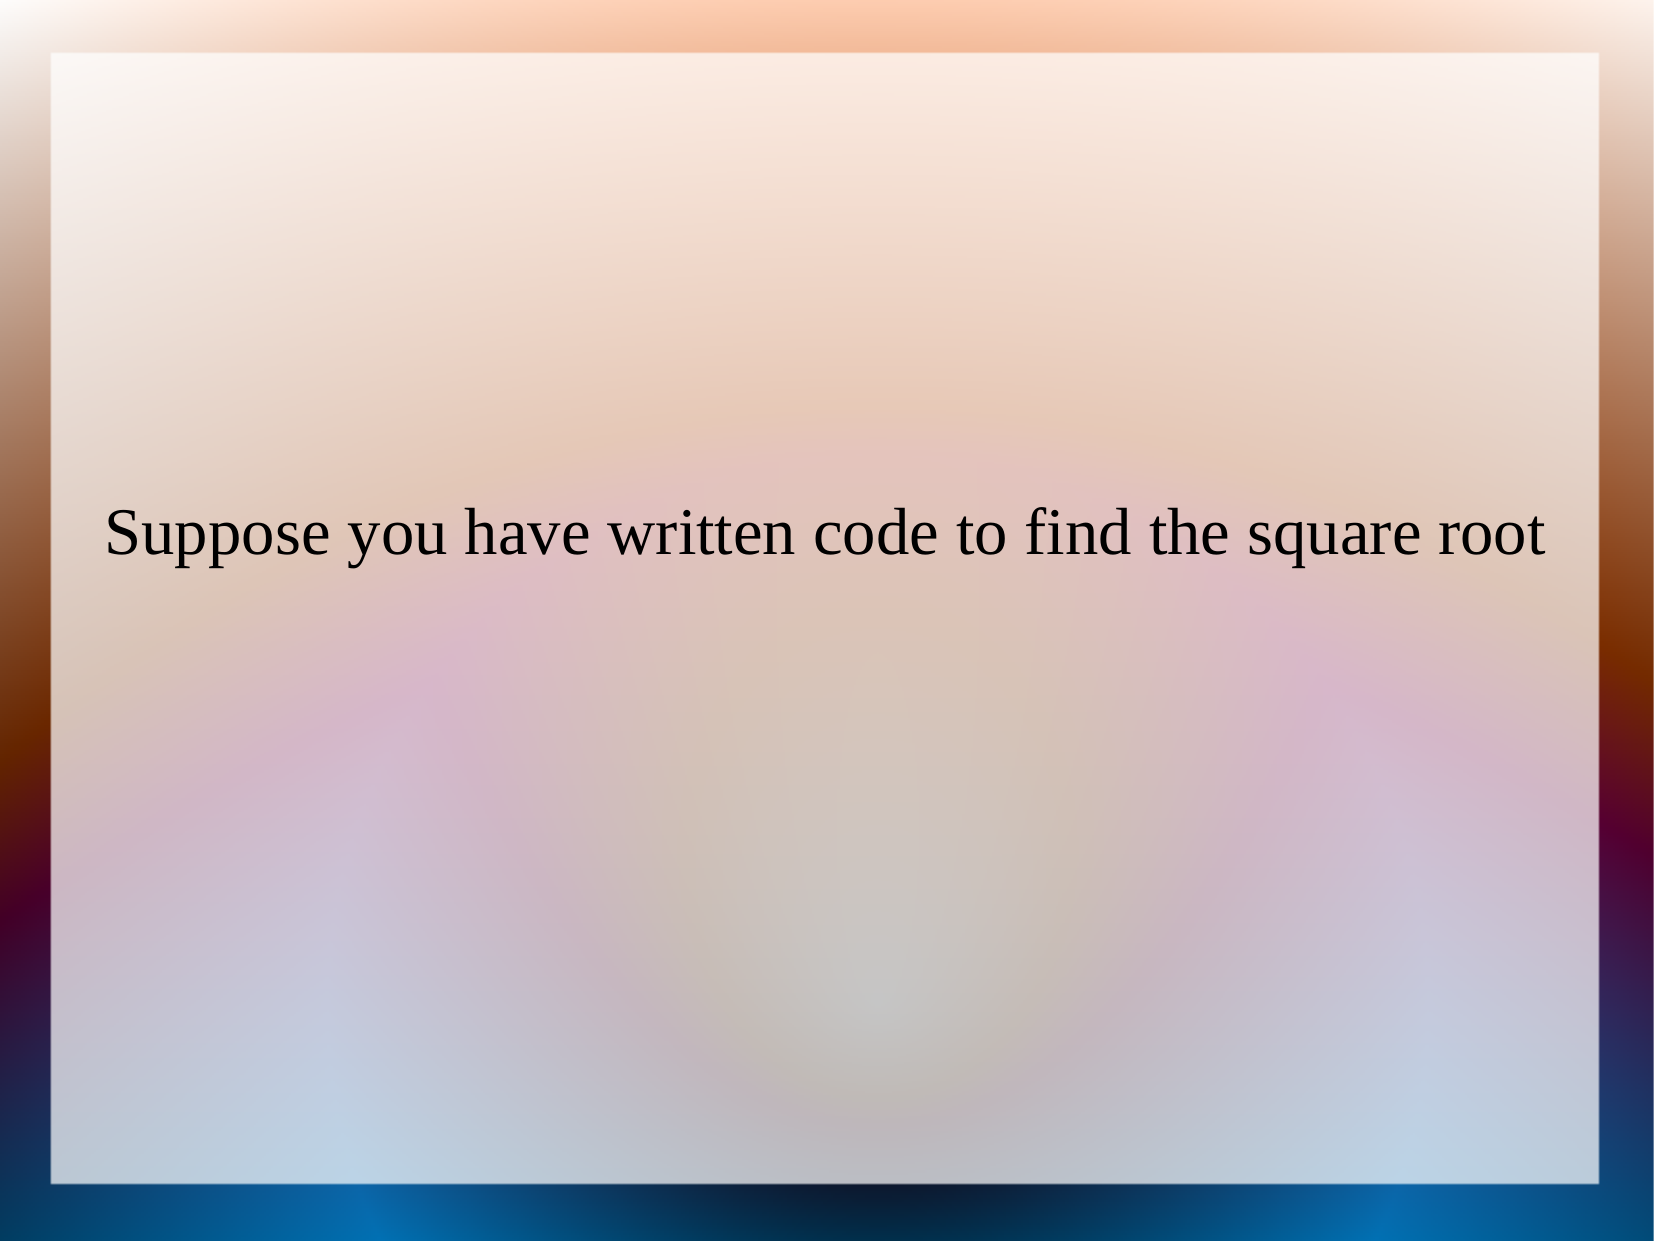

# Suppose you have written code to find the square root